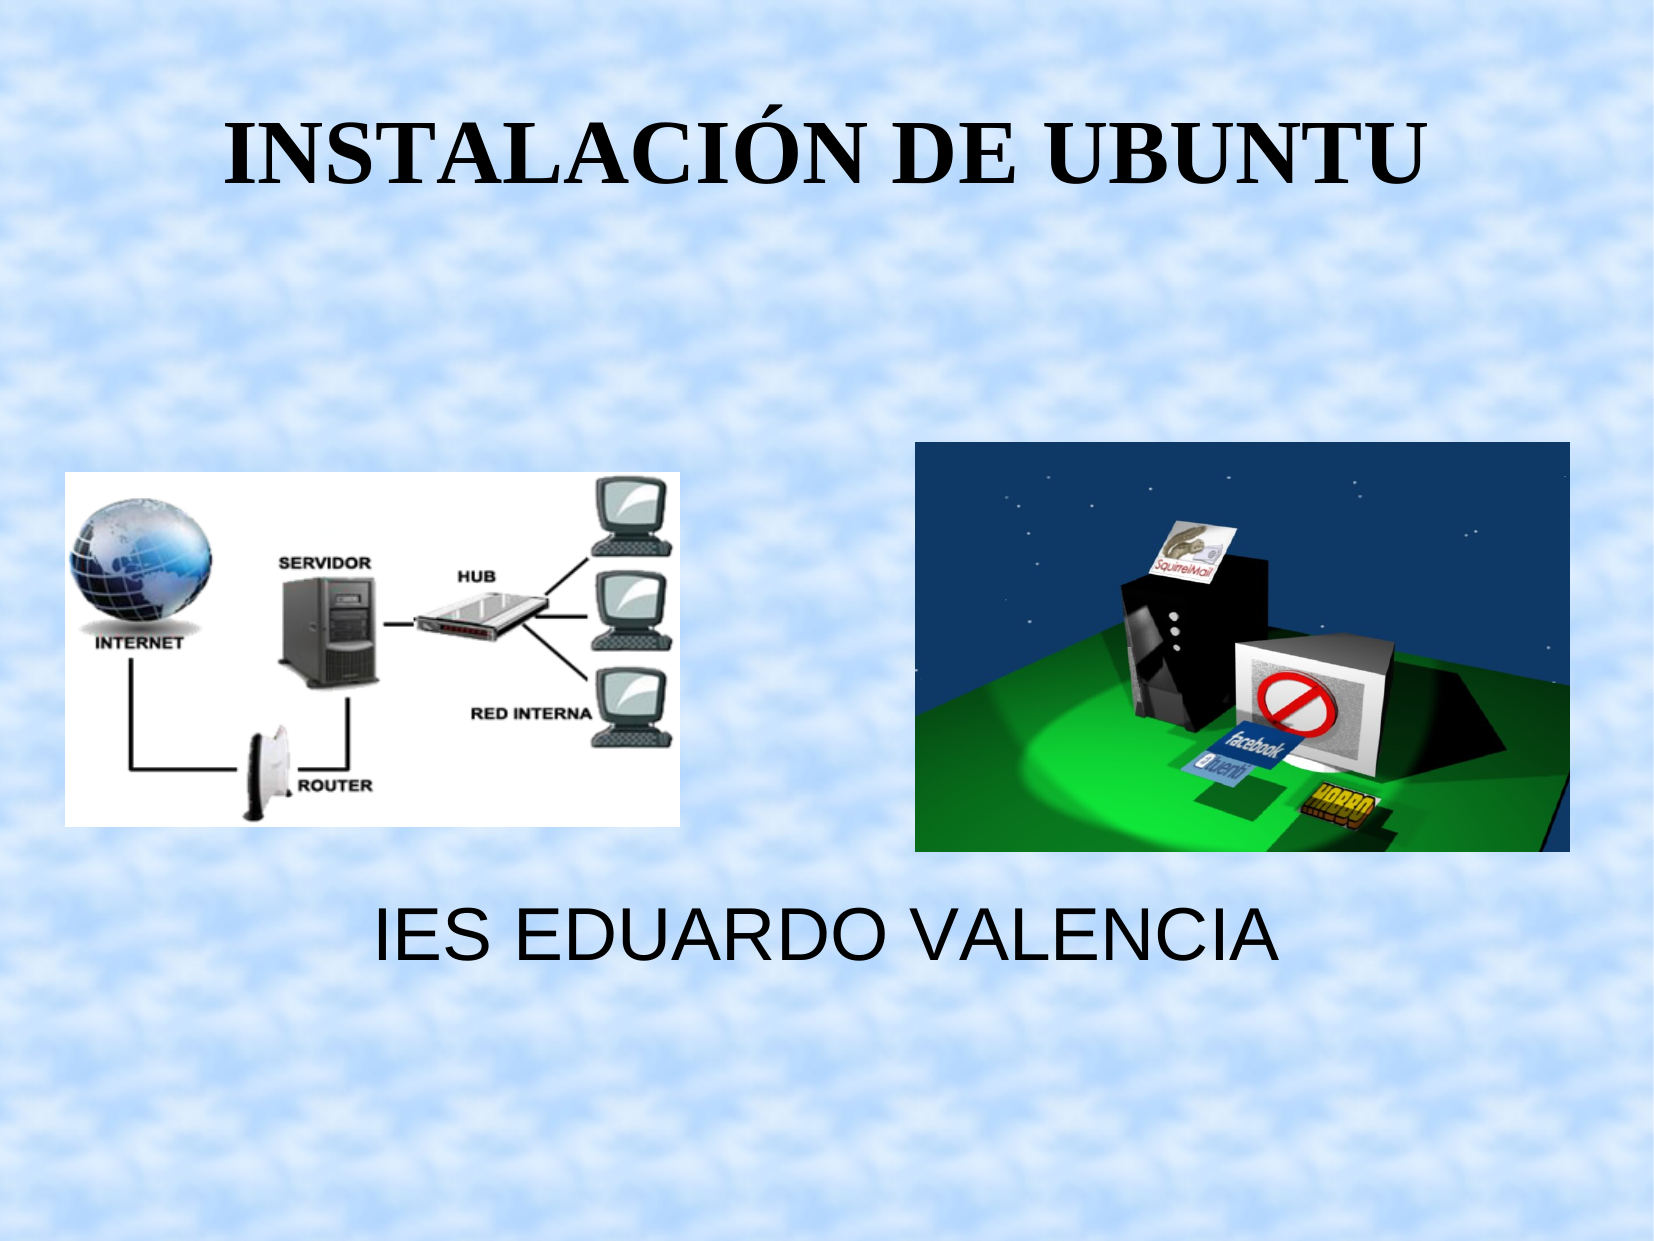

# INSTALACIÓN DE UBUNTU
IES EDUARDO VALENCIA